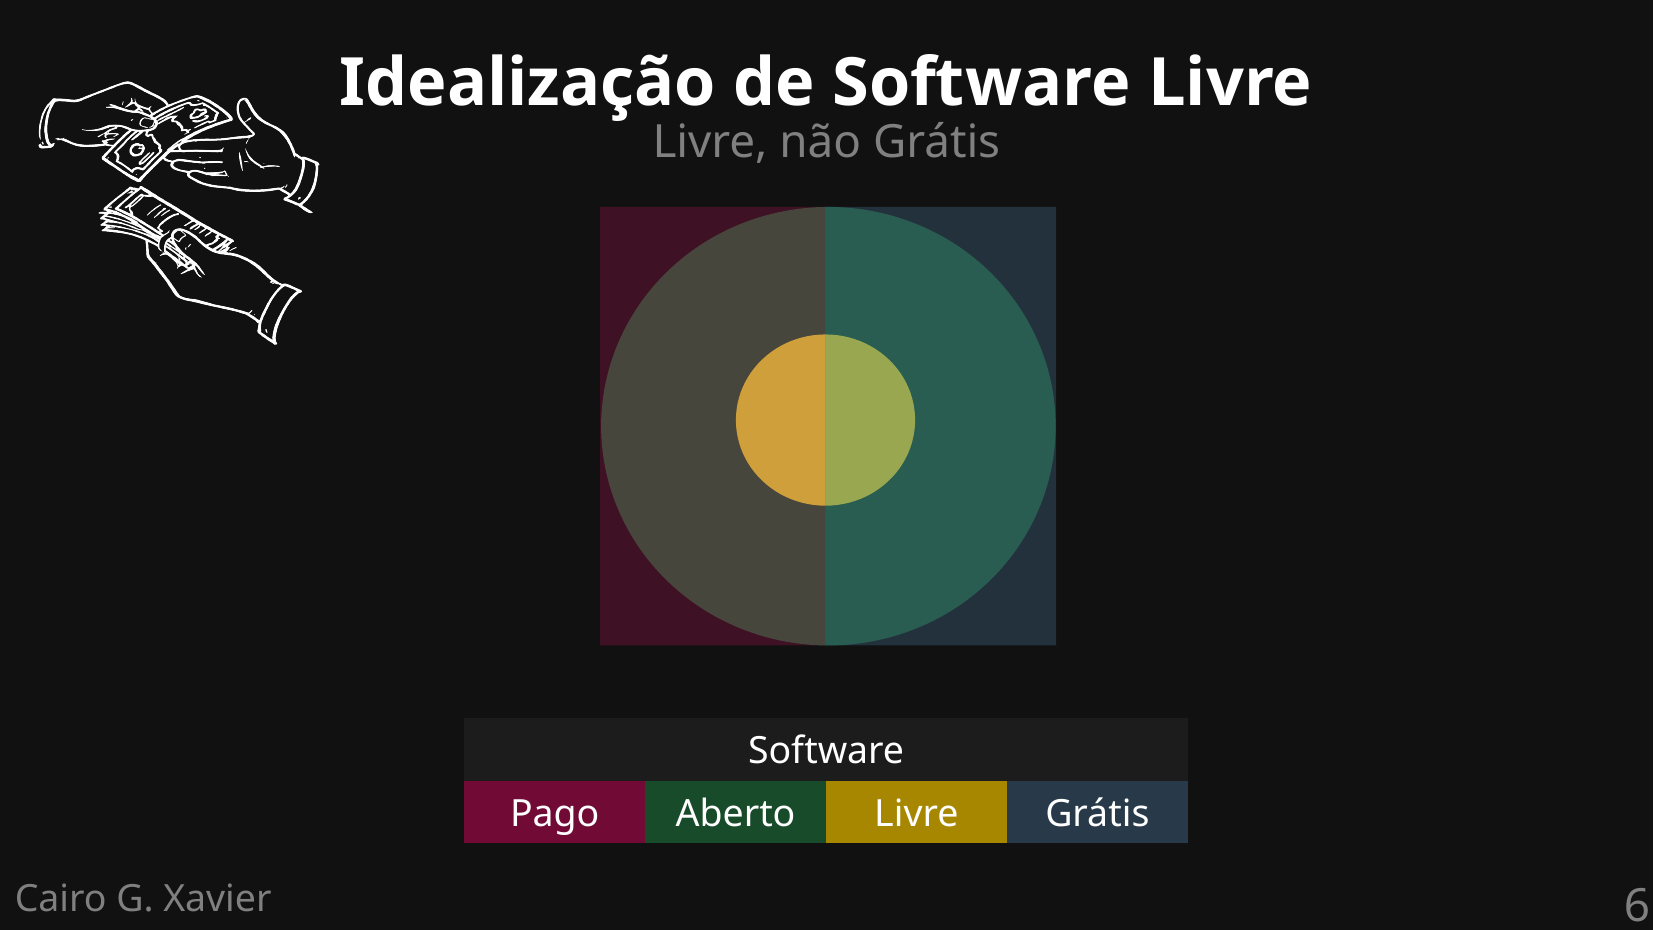

Idealização de Software Livre
Livre, não Grátis
| Software | | | |
| --- | --- | --- | --- |
| Pago | Aberto | Livre | Grátis |
Cairo G. Xavier